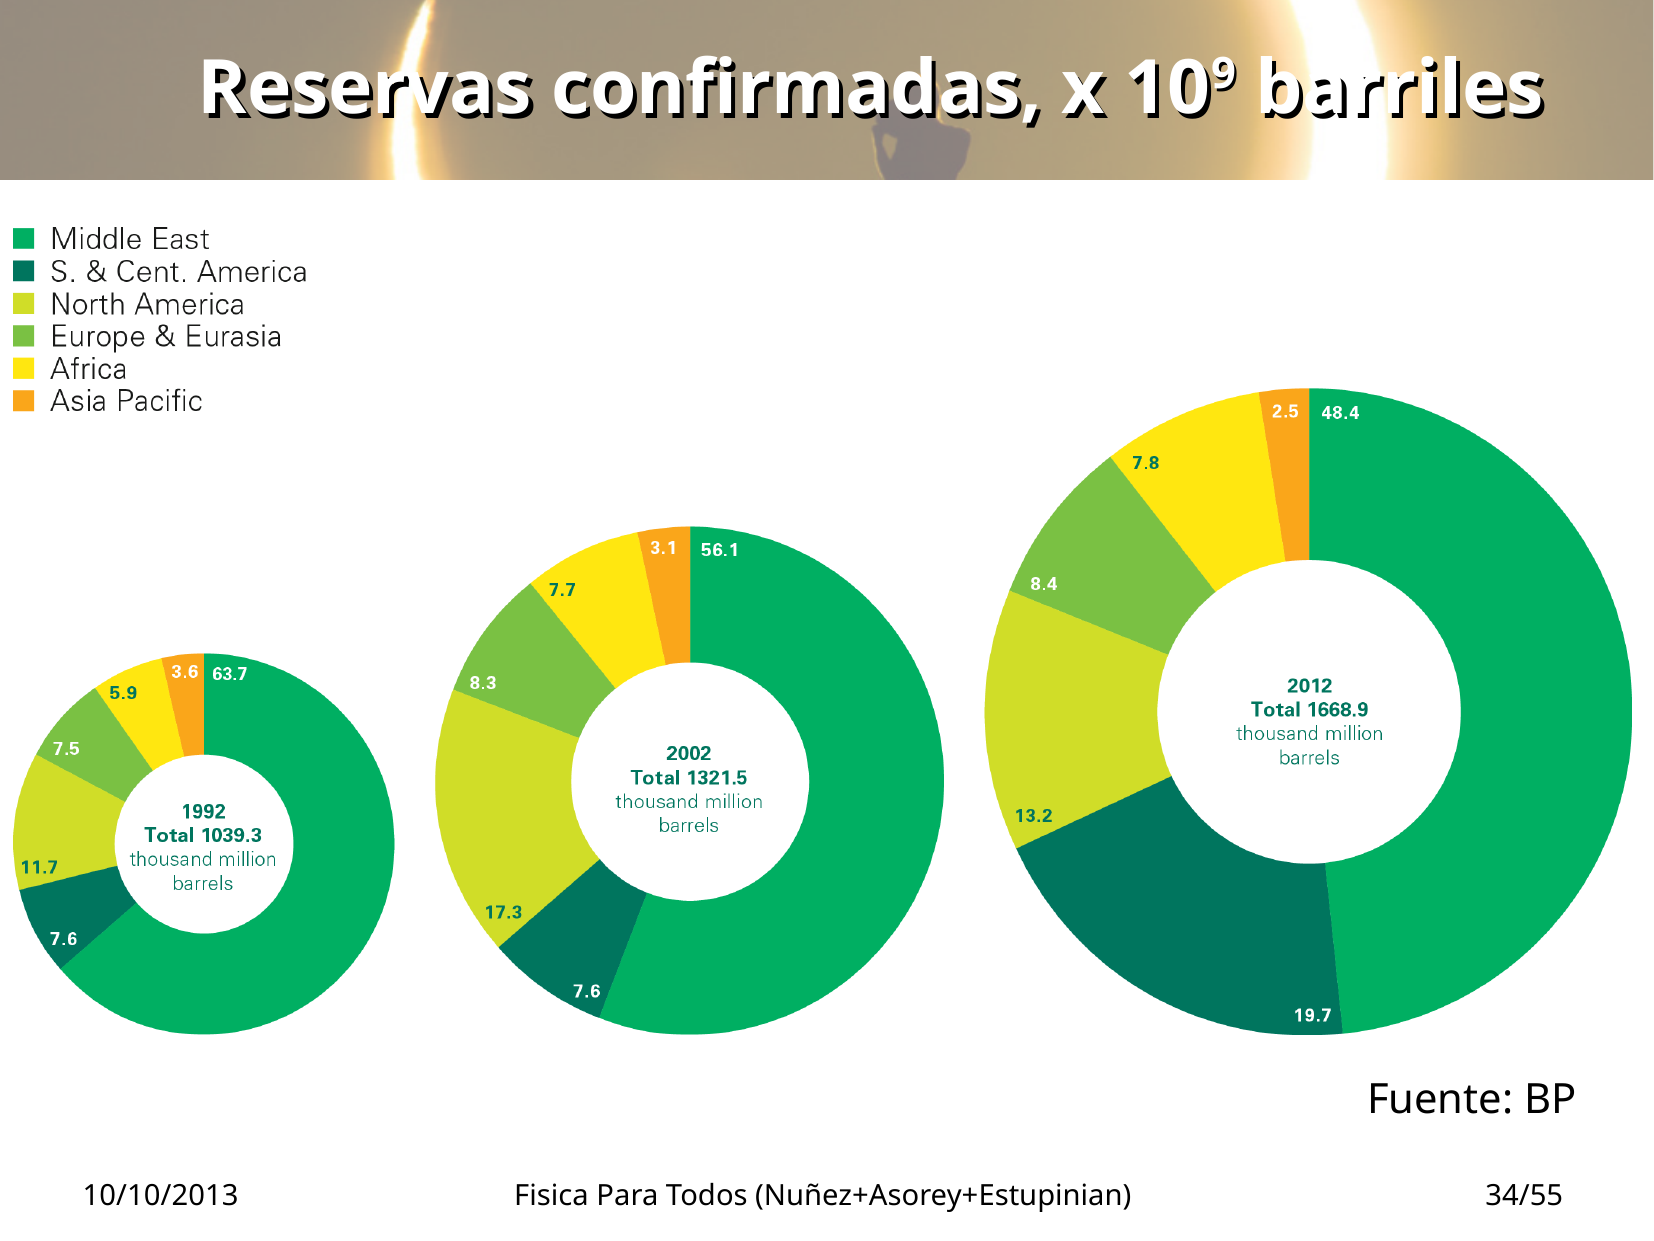

# Reservas confirmadas, x 109 barriles
Fuente: BP
10/10/2013
Fisica Para Todos (Nuñez+Asorey+Estupinian)
34